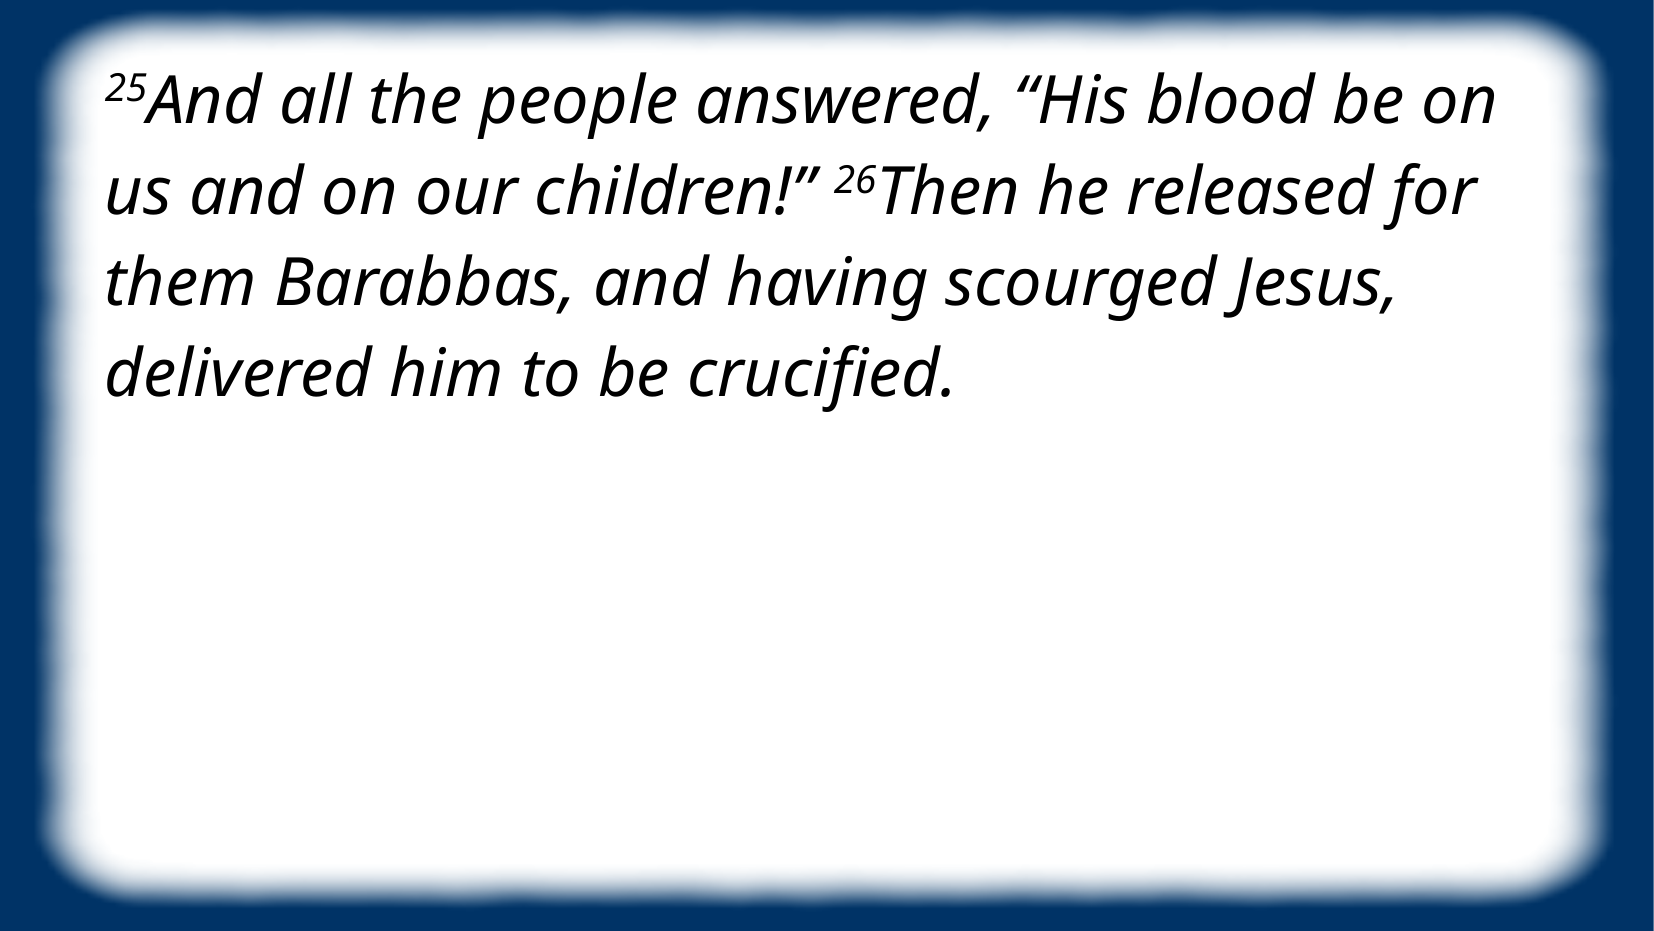

25And all the people answered, “His blood be on us and on our children!” 26Then he released for them Barabbas, and having scourged Jesus, delivered him to be crucified.